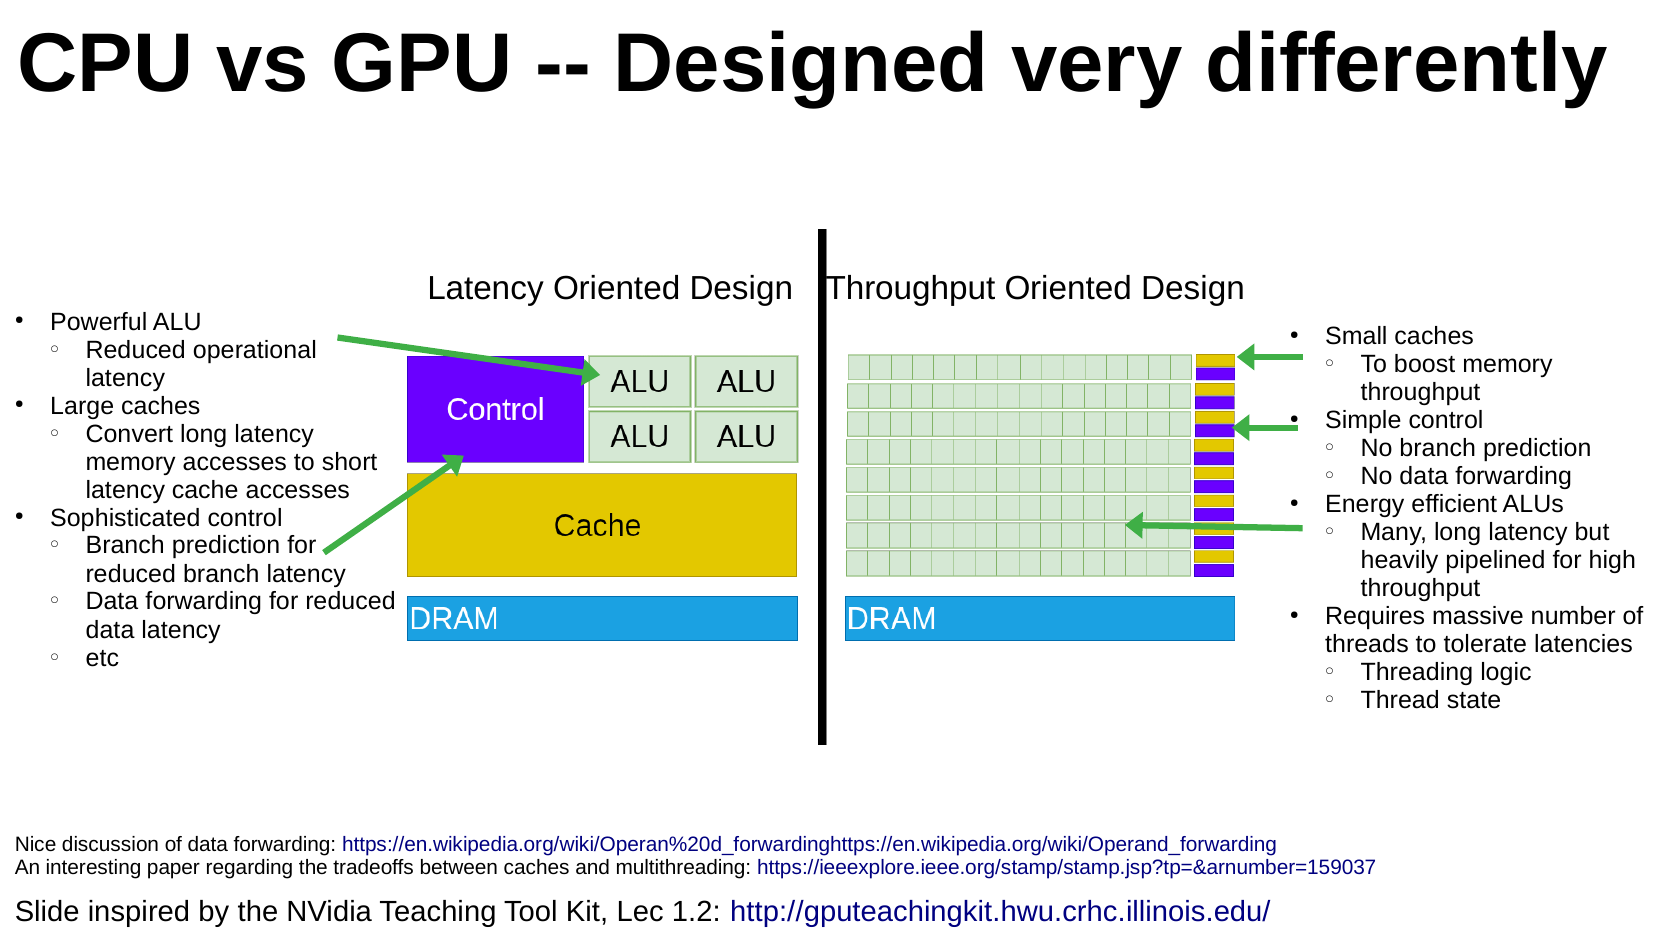

# CPU vs GPU -- Designed very differently
Latency Oriented Design
Throughput Oriented Design
Powerful ALU
Reduced operational latency
Large caches
Convert long latency memory accesses to short latency cache accesses
Sophisticated control
Branch prediction for reduced branch latency
Data forwarding for reduced data latency
etc
Small caches
To boost memory throughput
Simple control
No branch prediction
No data forwarding
Energy efficient ALUs
Many, long latency but heavily pipelined for high throughput
Requires massive number of threads to tolerate latencies
Threading logic
Thread state
Nice discussion of data forwarding: https://en.wikipedia.org/wiki/Operan%20d_forwardinghttps://en.wikipedia.org/wiki/Operand_forwarding
An interesting paper regarding the tradeoffs between caches and multithreading: https://ieeexplore.ieee.org/stamp/stamp.jsp?tp=&arnumber=159037
Slide inspired by the NVidia Teaching Tool Kit, Lec 1.2: http://gputeachingkit.hwu.crhc.illinois.edu/